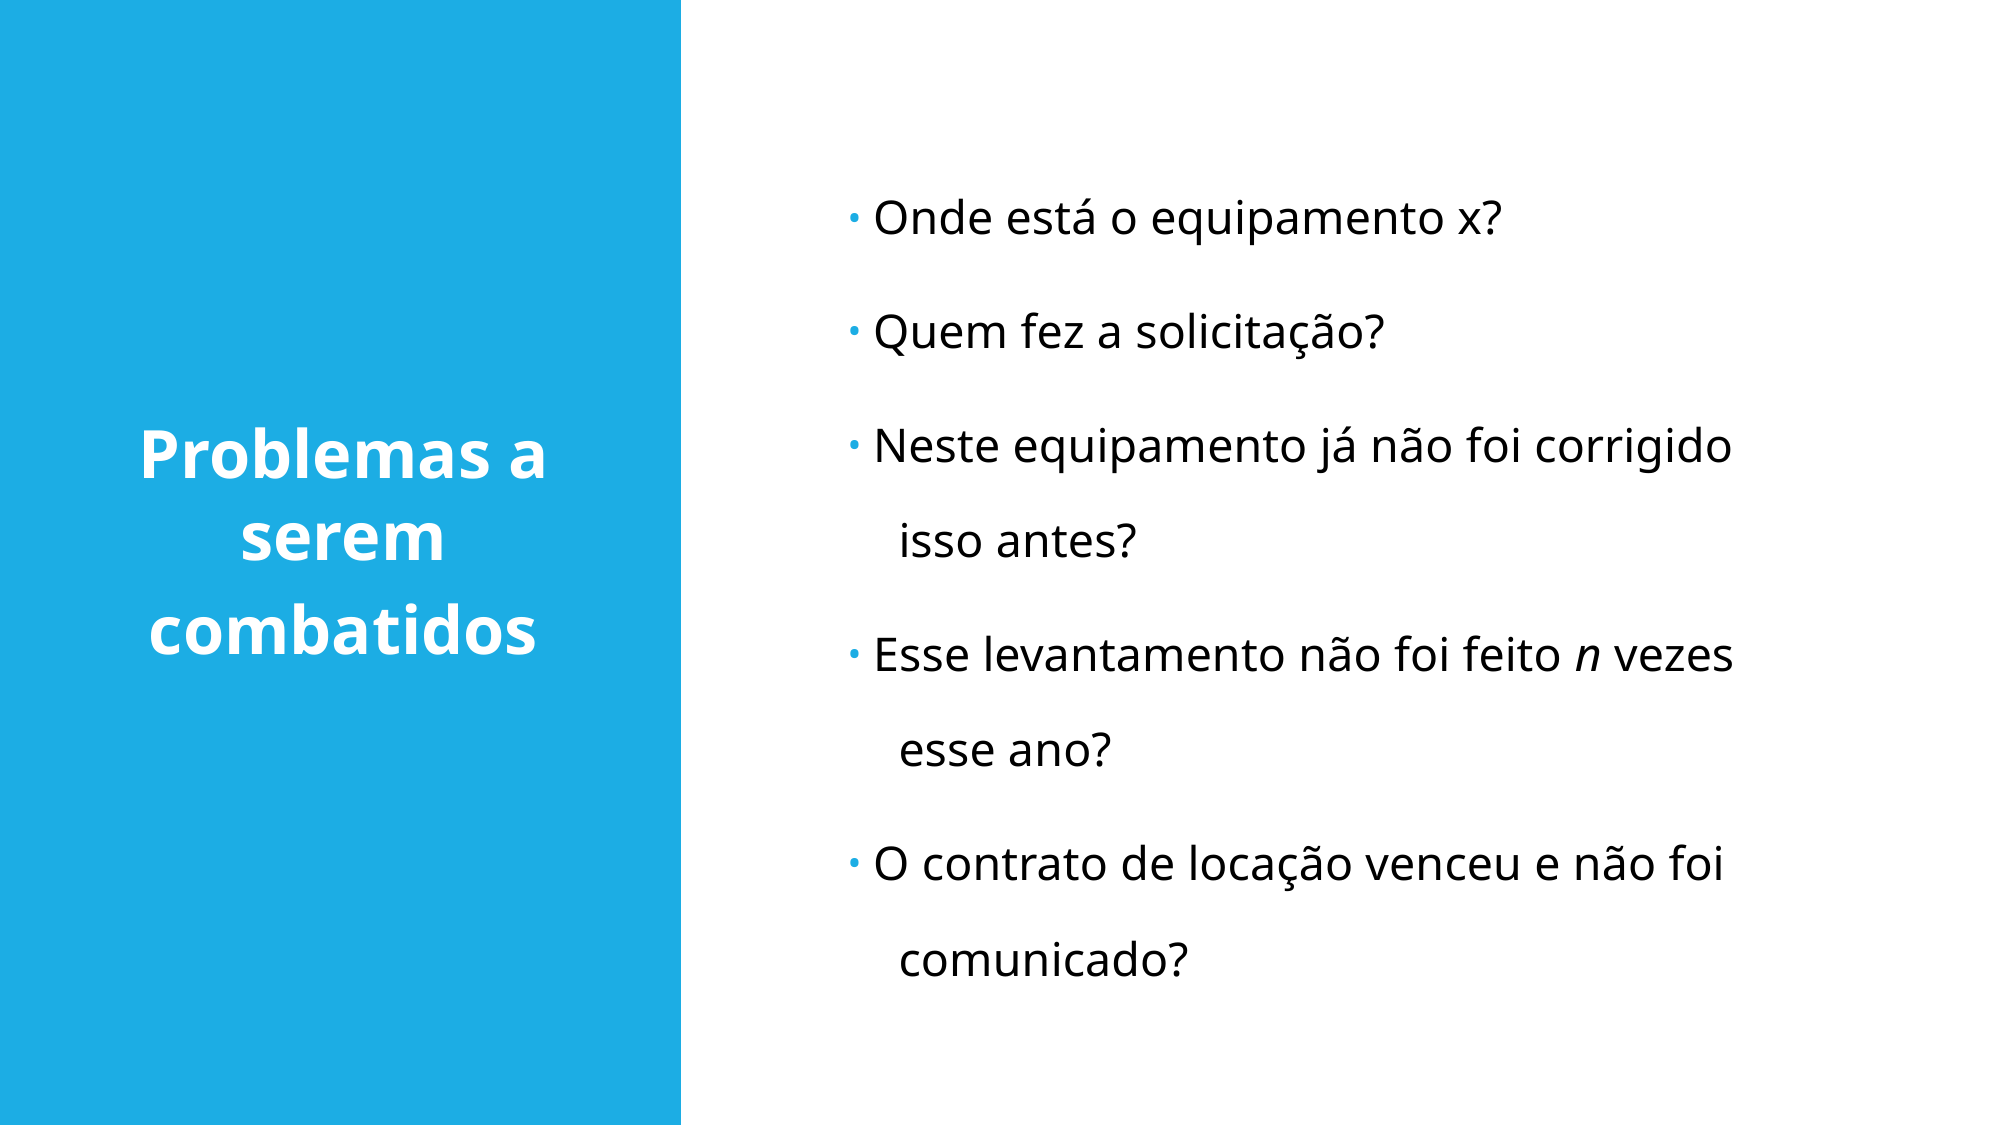

Problemas a serem
combatidos
Onde está o equipamento x?
Quem fez a solicitação?
Neste equipamento já não foi corrigido isso antes?
Esse levantamento não foi feito n vezes esse ano?
O contrato de locação venceu e não foi comunicado?